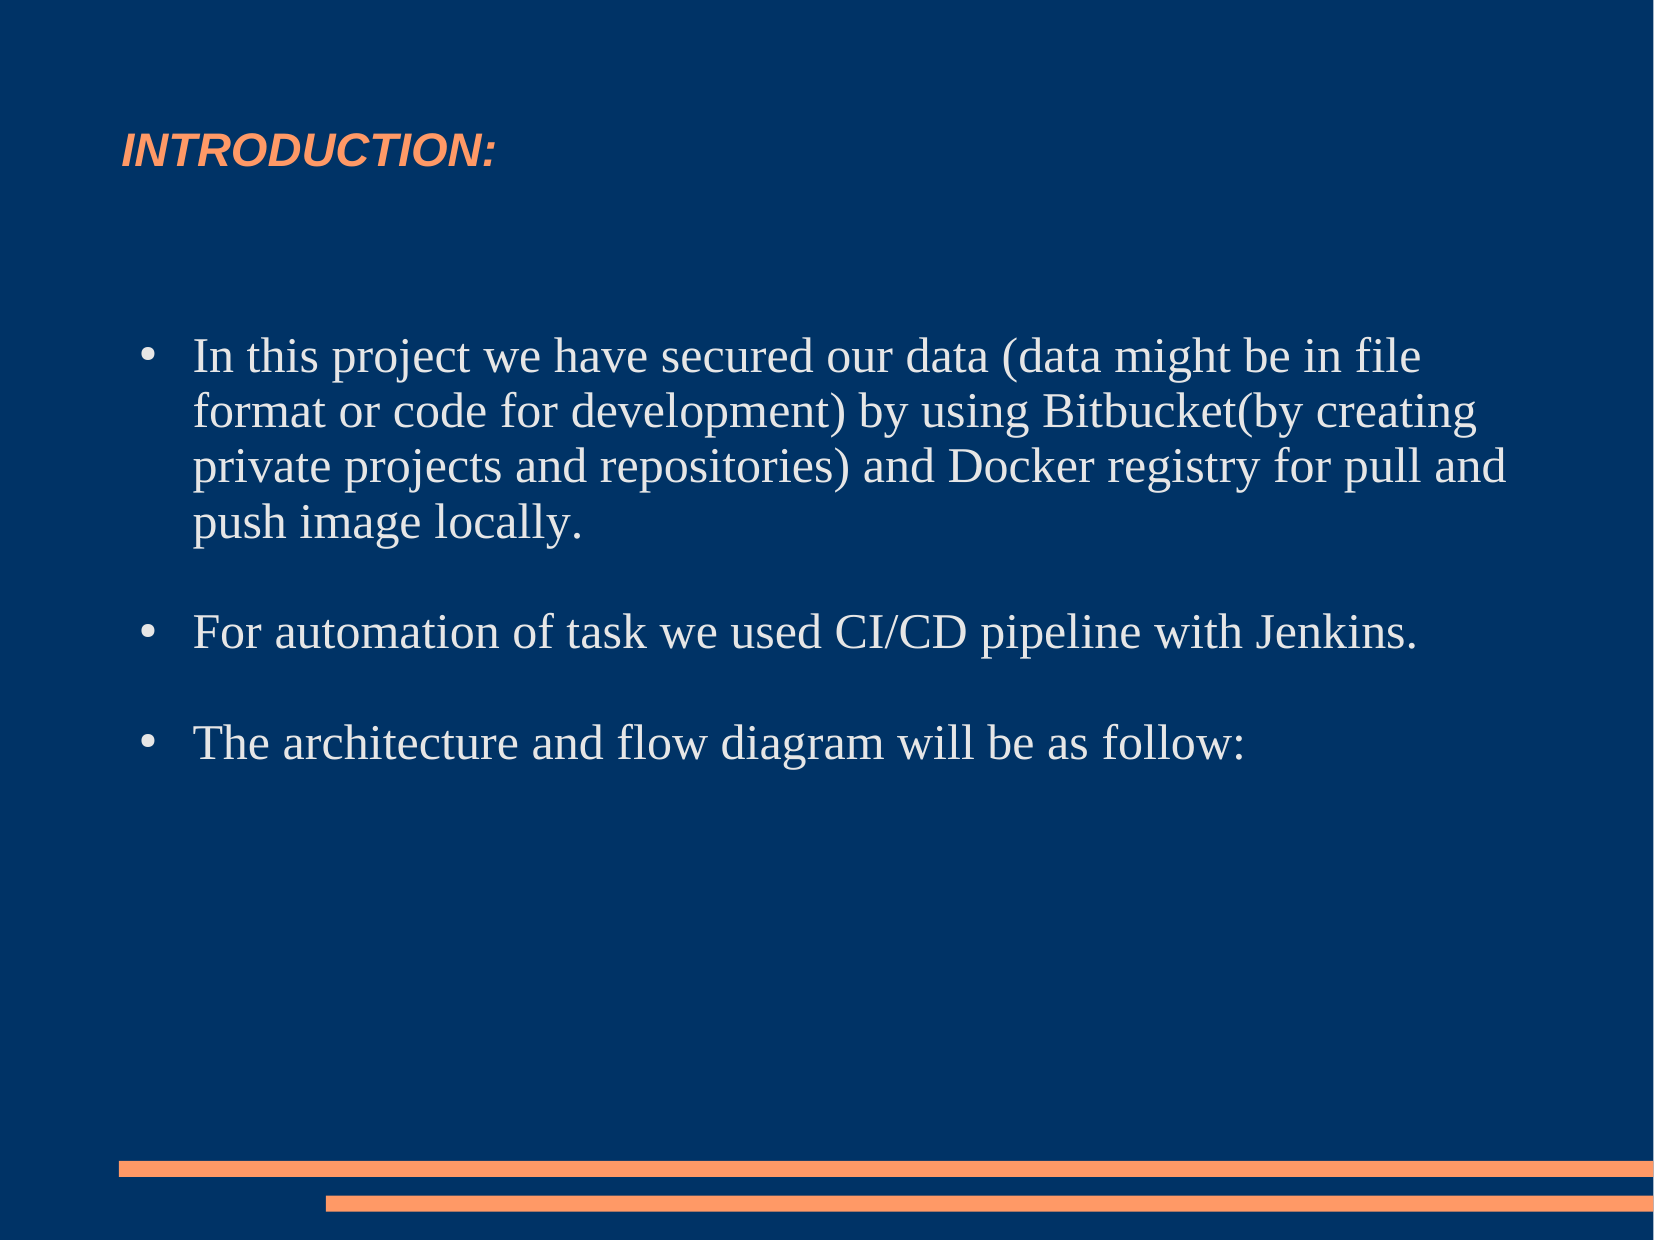

# INTRODUCTION:
In this project we have secured our data (data might be in file format or code for development) by using Bitbucket(by creating private projects and repositories) and Docker registry for pull and push image locally.
For automation of task we used CI/CD pipeline with Jenkins.
The architecture and flow diagram will be as follow: